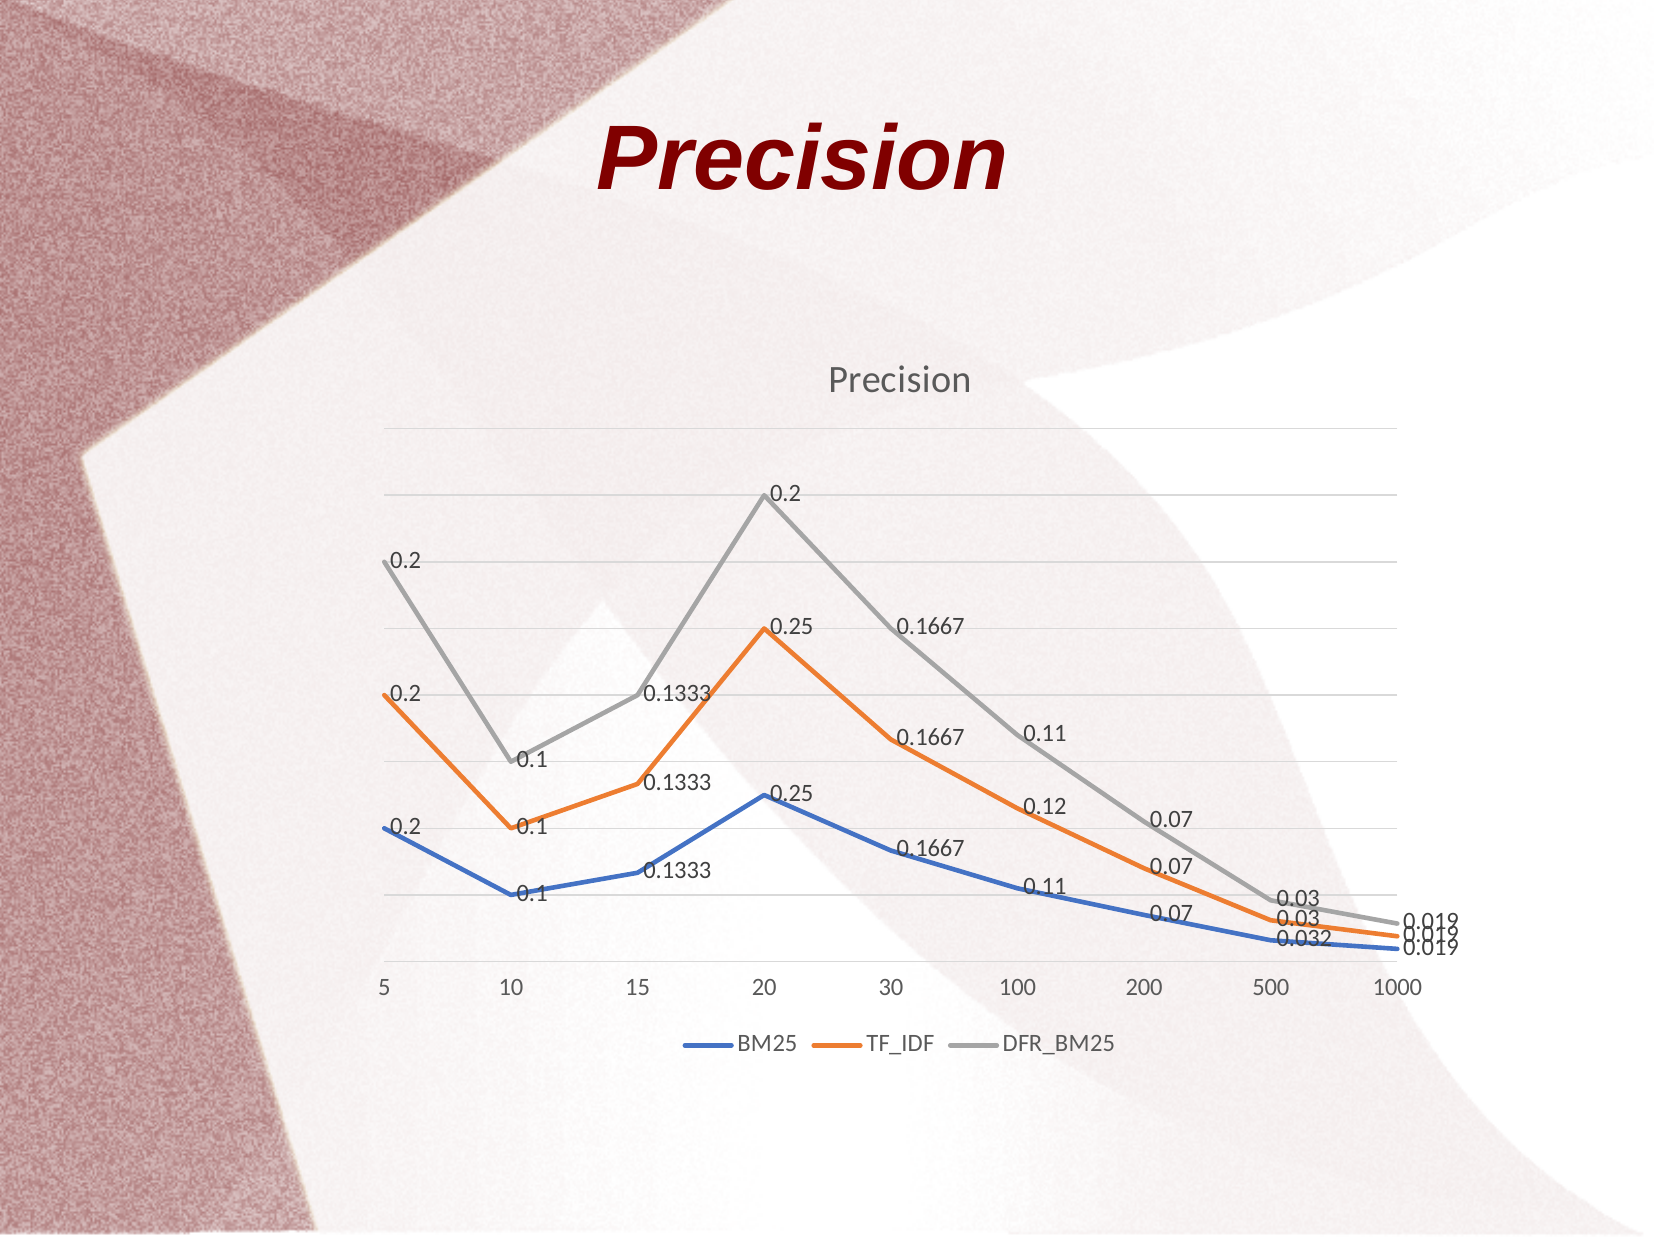

# Precision
### Chart: Precision
| Category | BM25 | TF_IDF | DFR_BM25 |
|---|---|---|---|
| 5 | 0.2 | 0.2 | 0.2 |
| 10 | 0.1 | 0.1 | 0.1 |
| 15 | 0.1333 | 0.1333 | 0.1333 |
| 20 | 0.25 | 0.25 | 0.2 |
| 30 | 0.1667 | 0.1667 | 0.1667 |
| 100 | 0.11 | 0.12 | 0.11 |
| 200 | 0.07 | 0.07 | 0.07 |
| 500 | 0.032 | 0.03 | 0.03 |
| 1000 | 0.019 | 0.019 | 0.019 |